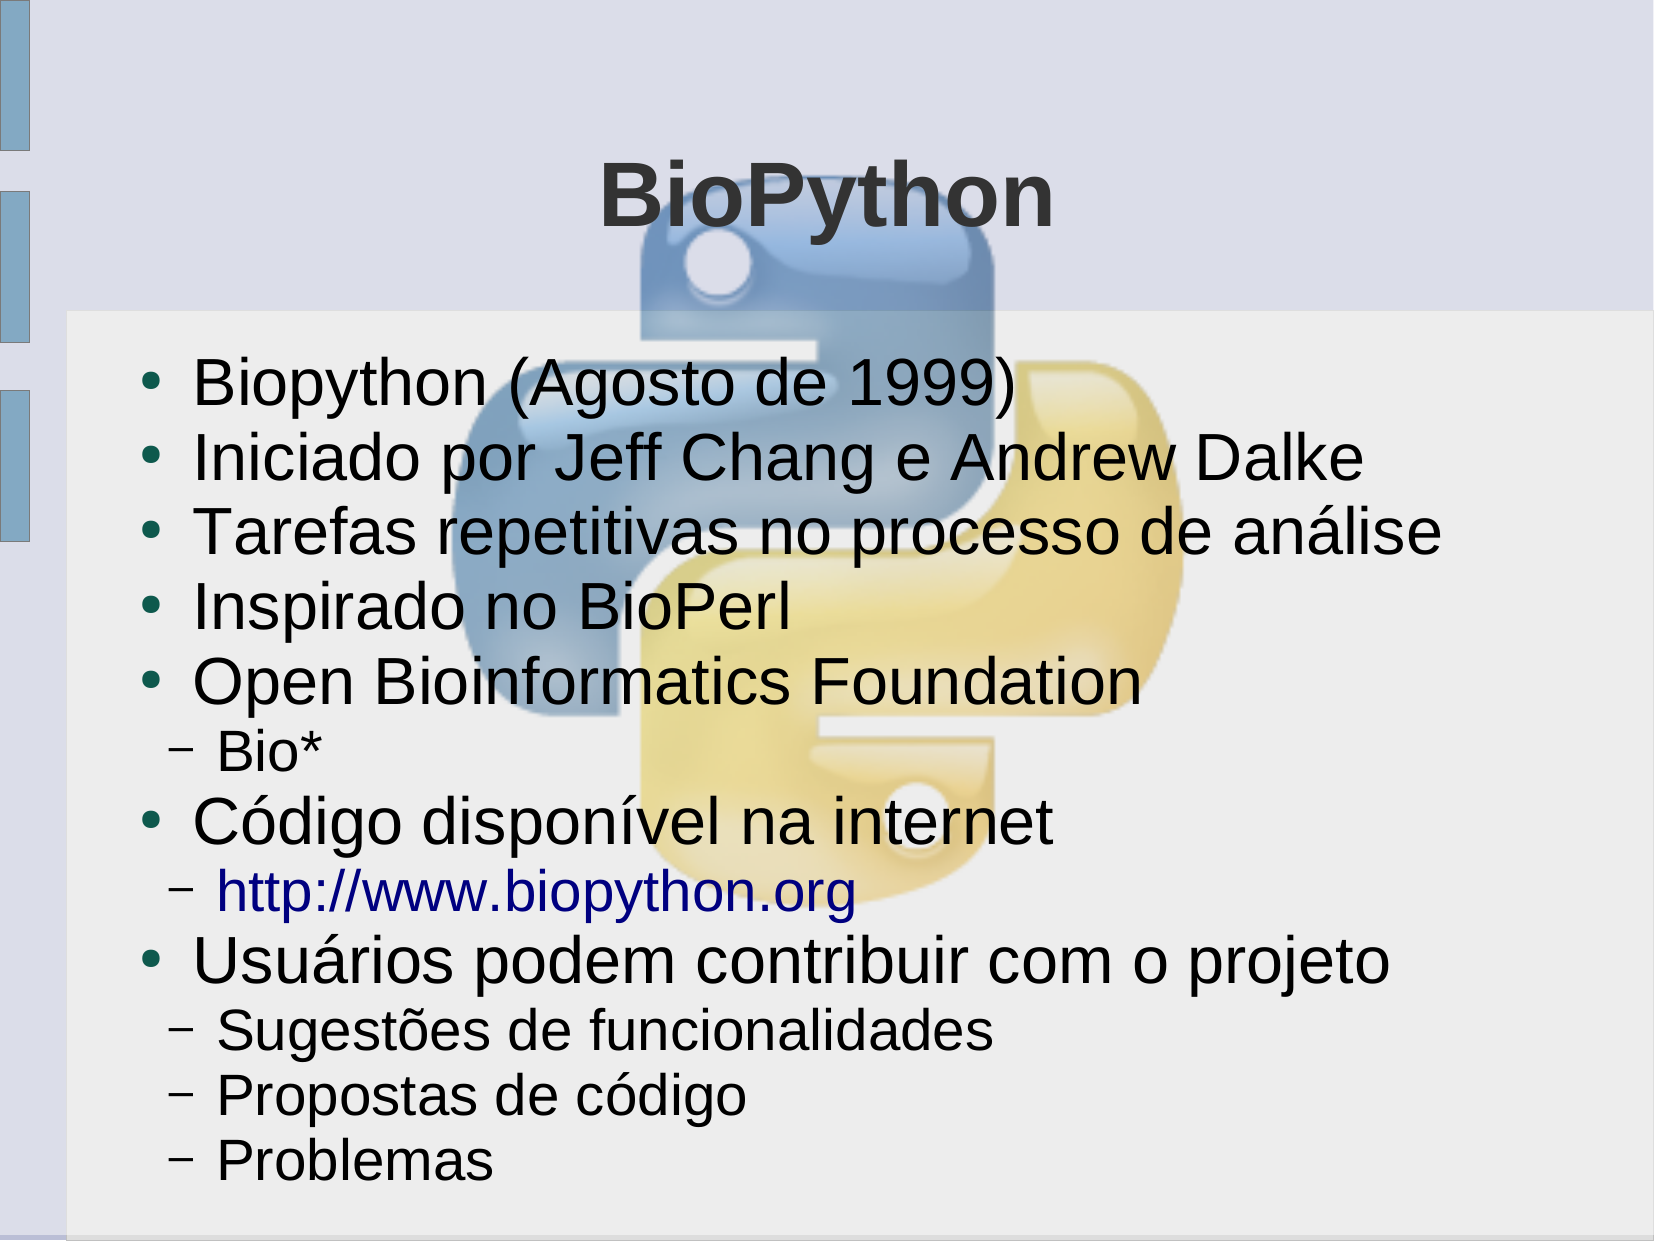

# BioPython
Biopython (Agosto de 1999)
Iniciado por Jeff Chang e Andrew Dalke
Tarefas repetitivas no processo de análise
Inspirado no BioPerl
Open Bioinformatics Foundation
Bio*
Código disponível na internet
http://www.biopython.org
Usuários podem contribuir com o projeto
Sugestões de funcionalidades
Propostas de código
Problemas